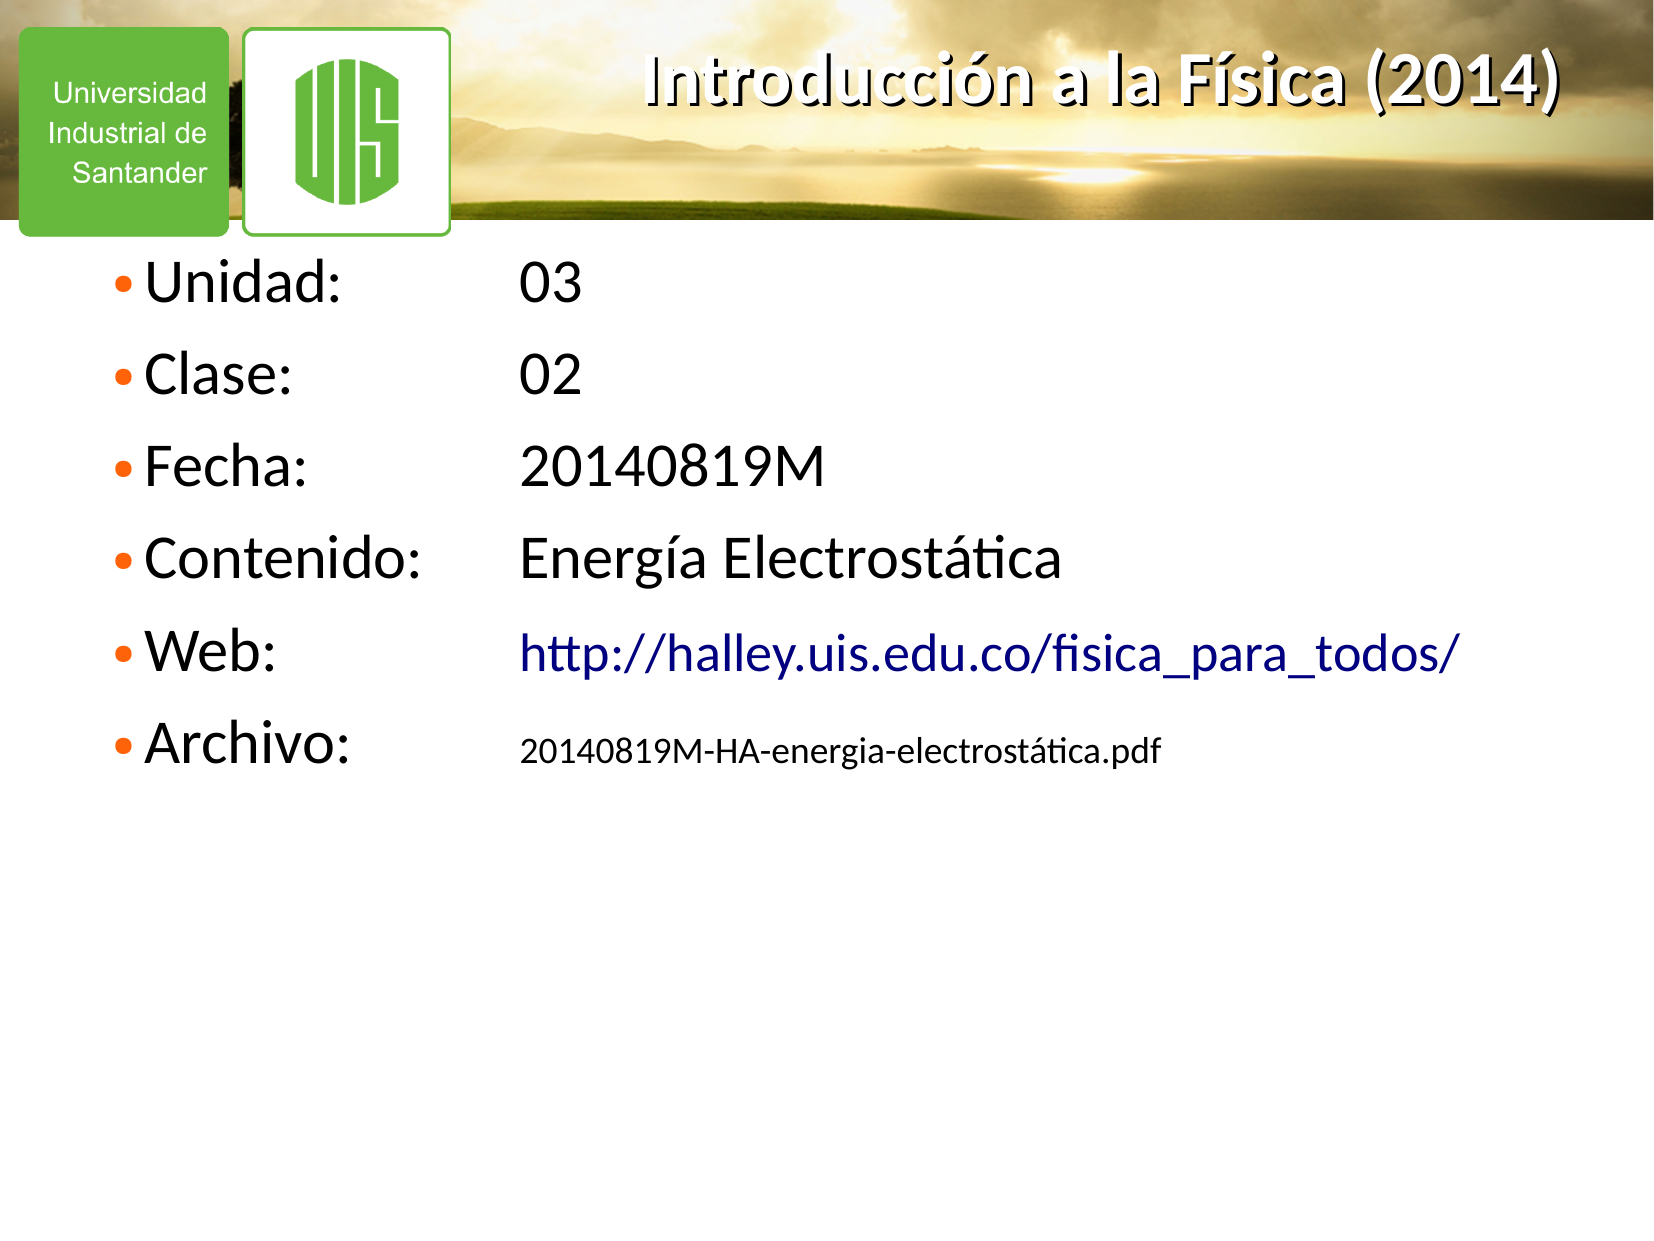

# Introducción a la Física (2014)
Unidad:			03
Clase:				02
Fecha:			20140819M
Contenido:		Energía Electrostática
Web:				http://halley.uis.edu.co/fisica_para_todos/
Archivo:			20140819M-HA-energia-electrostática.pdf